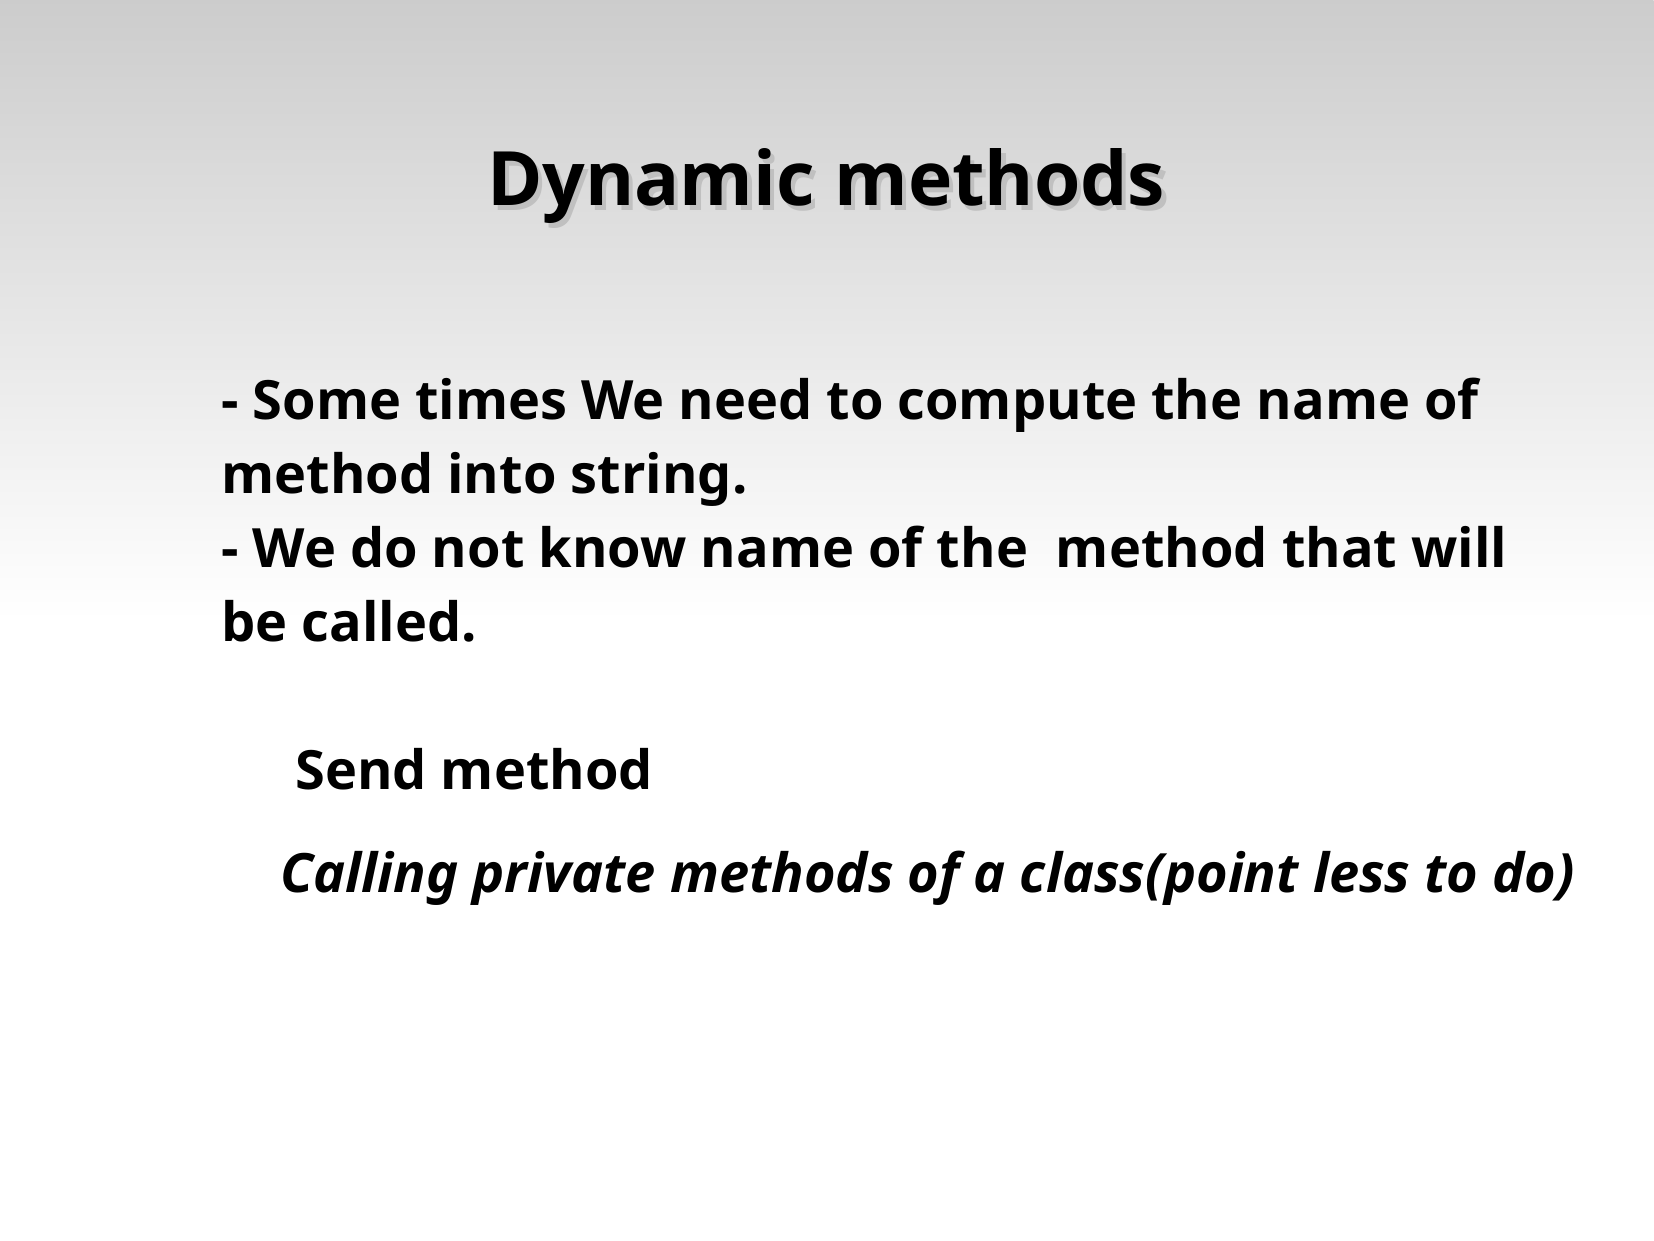

Dynamic methods
- Some times We need to compute the name of method into string.
- We do not know name of the method that will be called.
	Send method
Calling private methods of a class(point less to do)